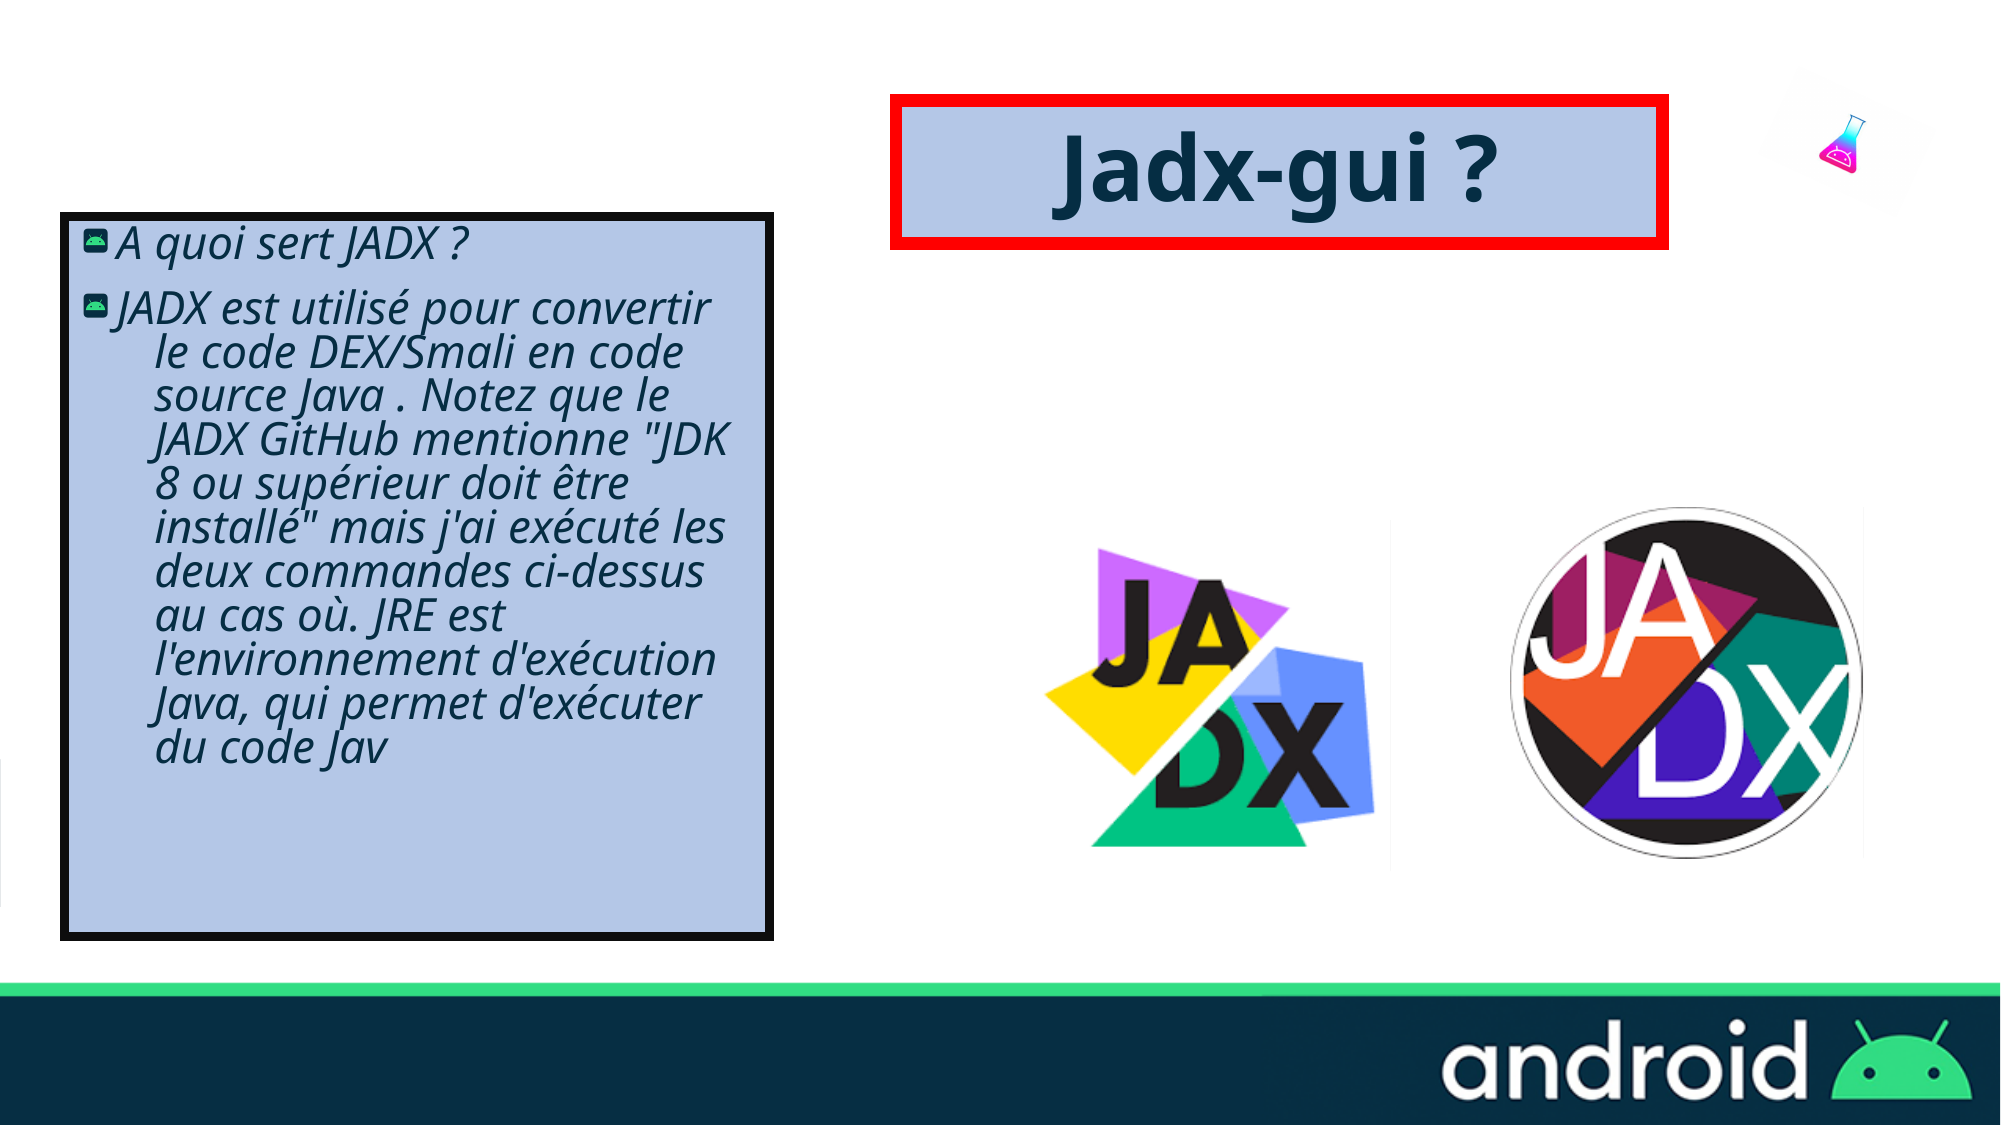

# Jadx-gui ?
A quoi sert JADX ?
JADX est utilisé pour convertir le code DEX/Smali en code source Java . Notez que le JADX GitHub mentionne "JDK 8 ou supérieur doit être installé" mais j'ai exécuté les deux commandes ci-dessus au cas où. JRE est l'environnement d'exécution Java, qui permet d'exécuter du code Jav